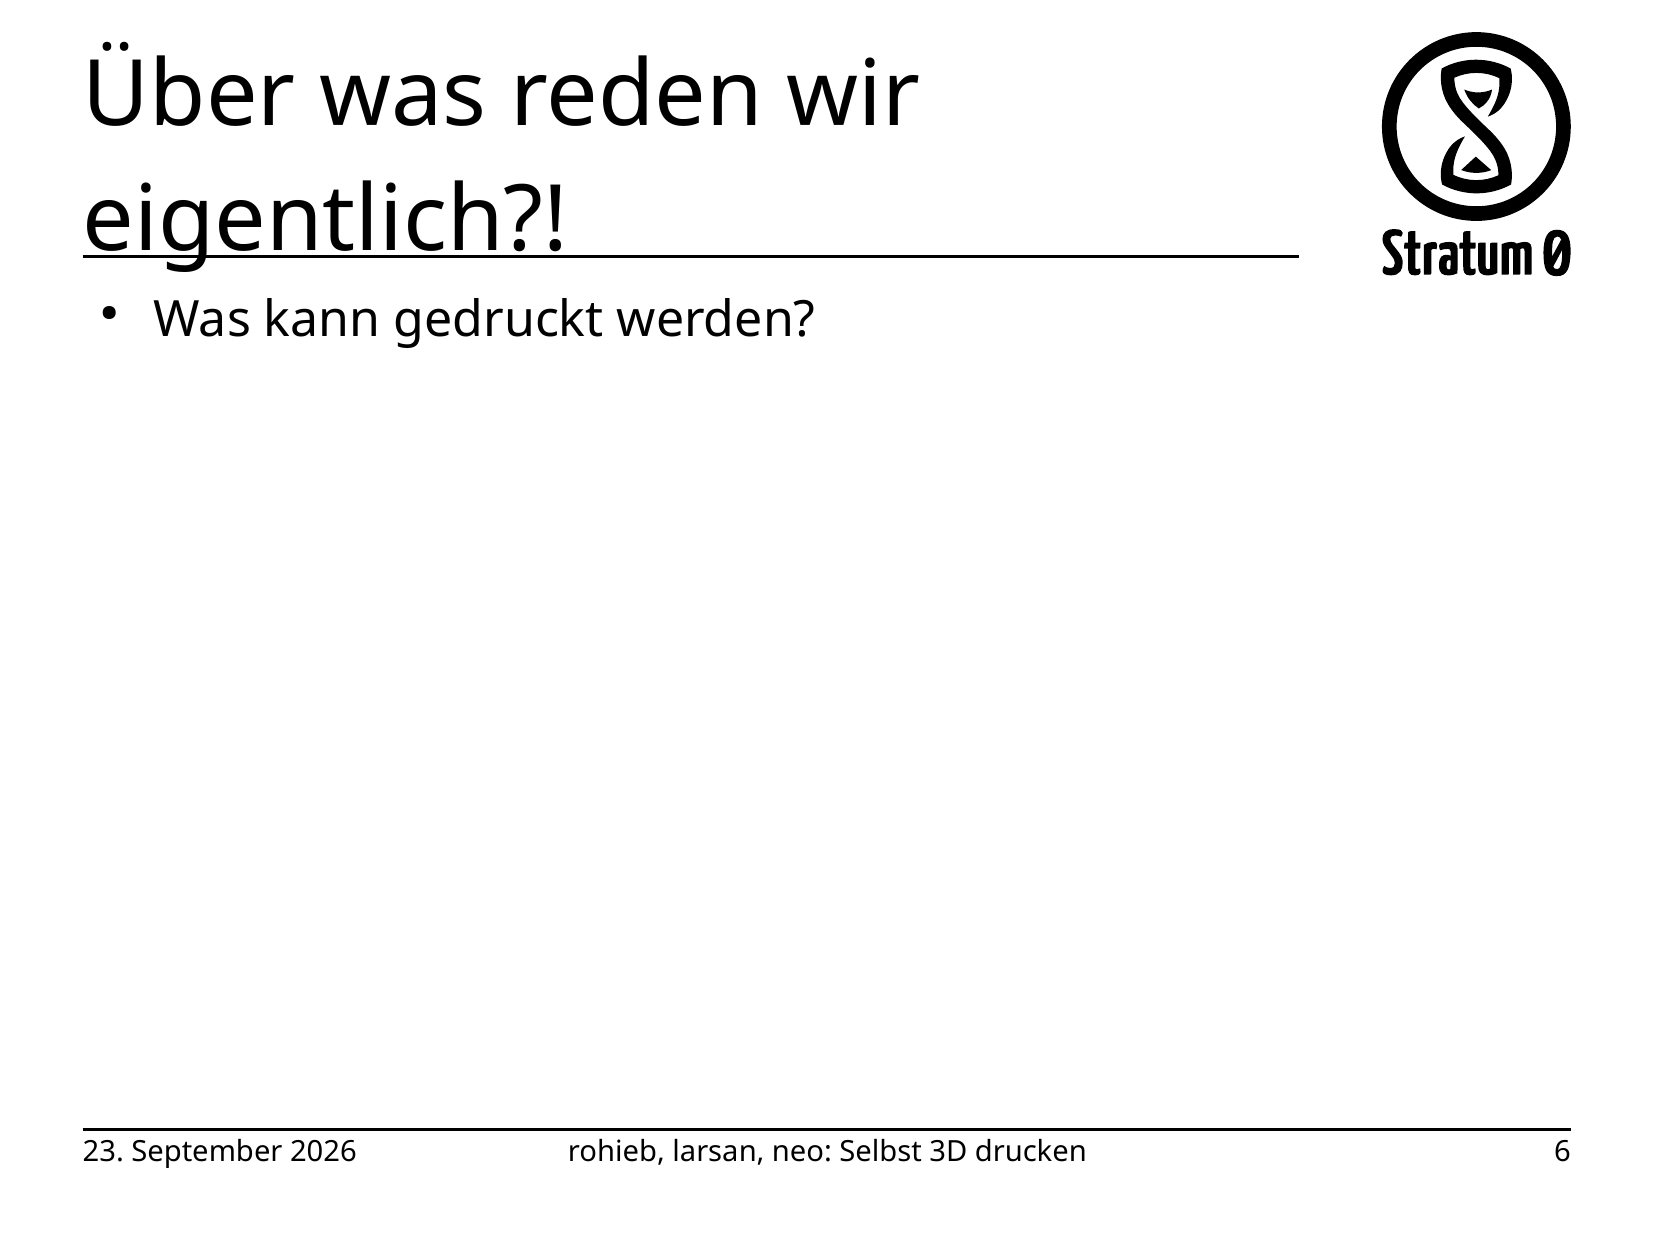

# Über was reden wir eigentlich?!
Was kann gedruckt werden?
rohieb, larsan, neo: Selbst 3D drucken
6